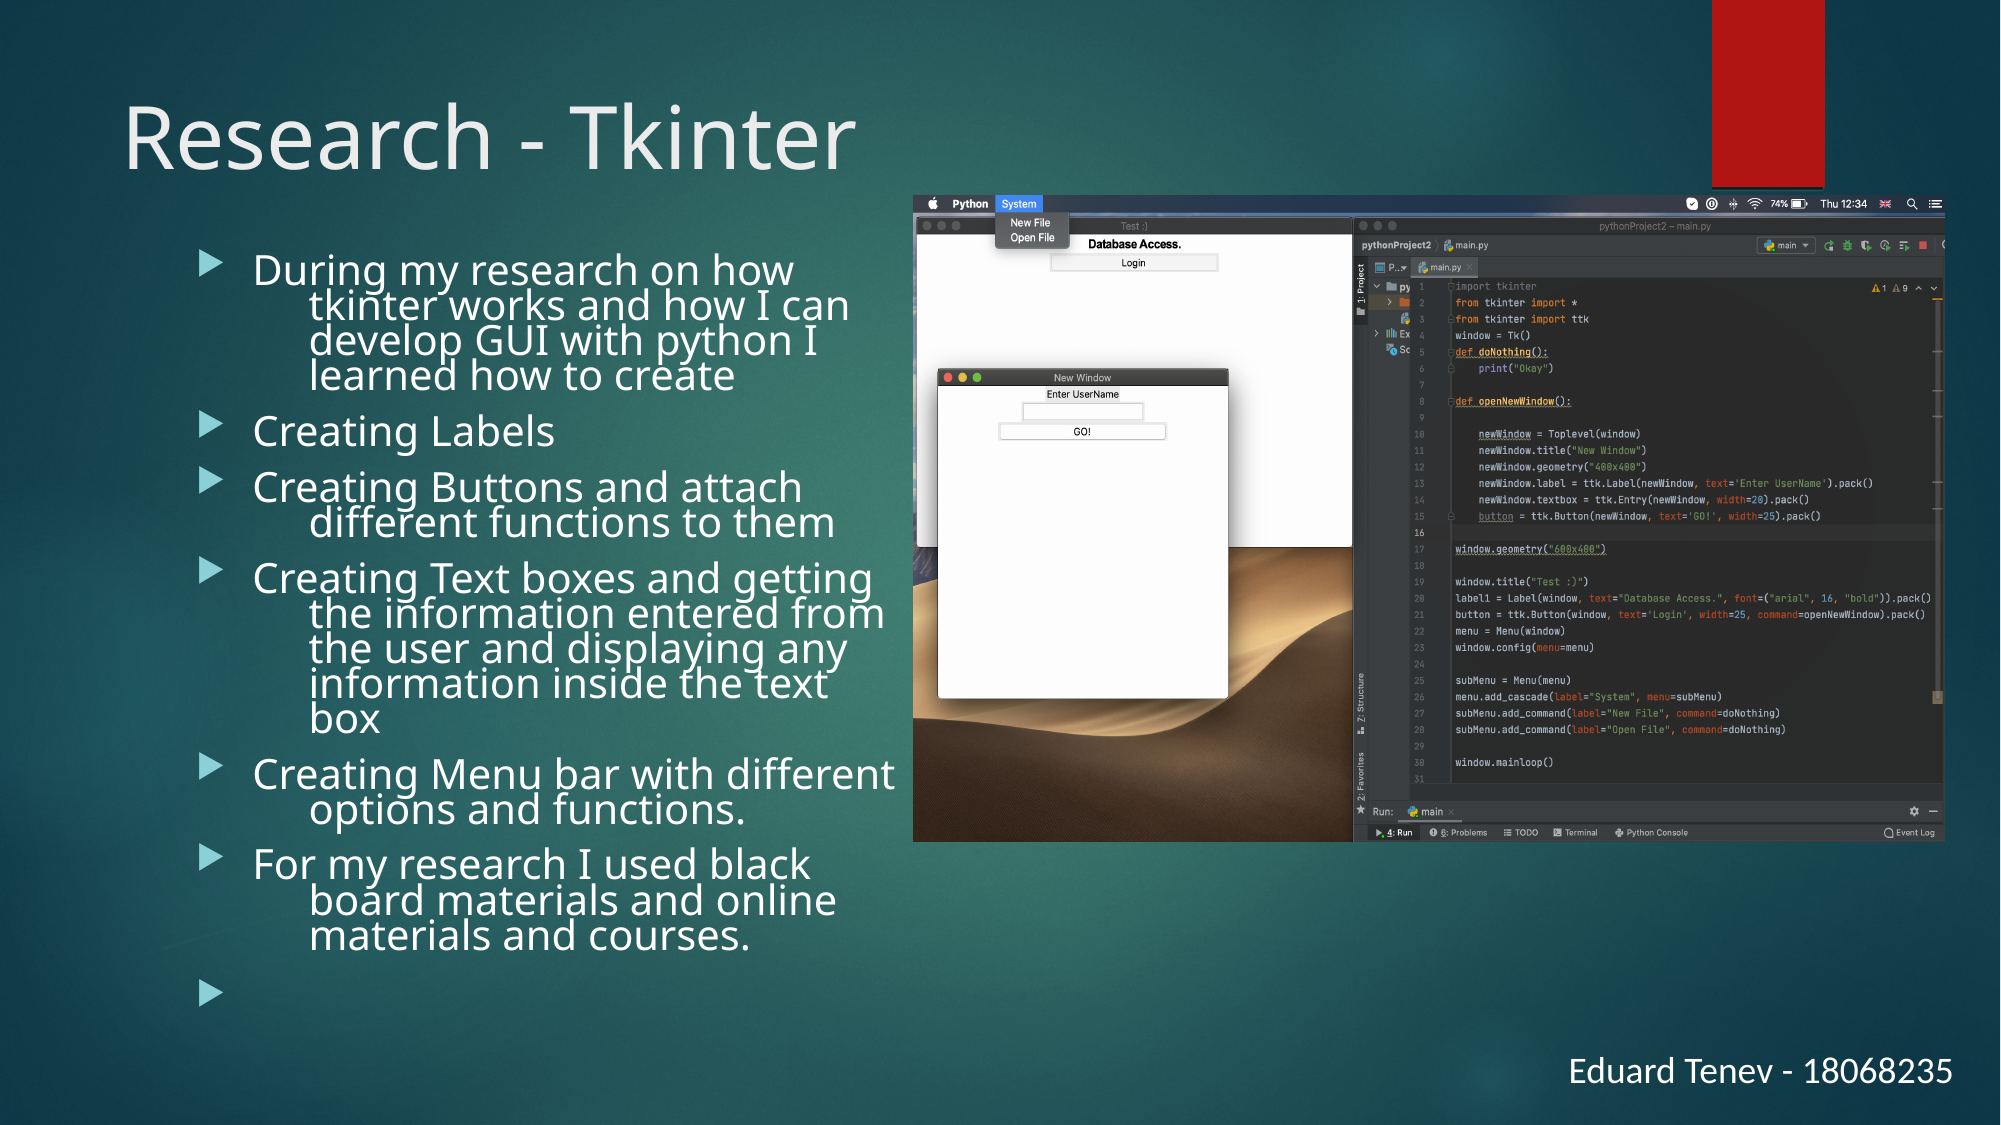

# Research - Tkinter
During my research on how tkinter works and how I can develop GUI with python I learned how to create
Creating Labels
Creating Buttons and attach different functions to them
Creating Text boxes and getting the information entered from the user and displaying any information inside the text box
Creating Menu bar with different options and functions.
For my research I used black board materials and online materials and courses.
Eduard Tenev - 18068235